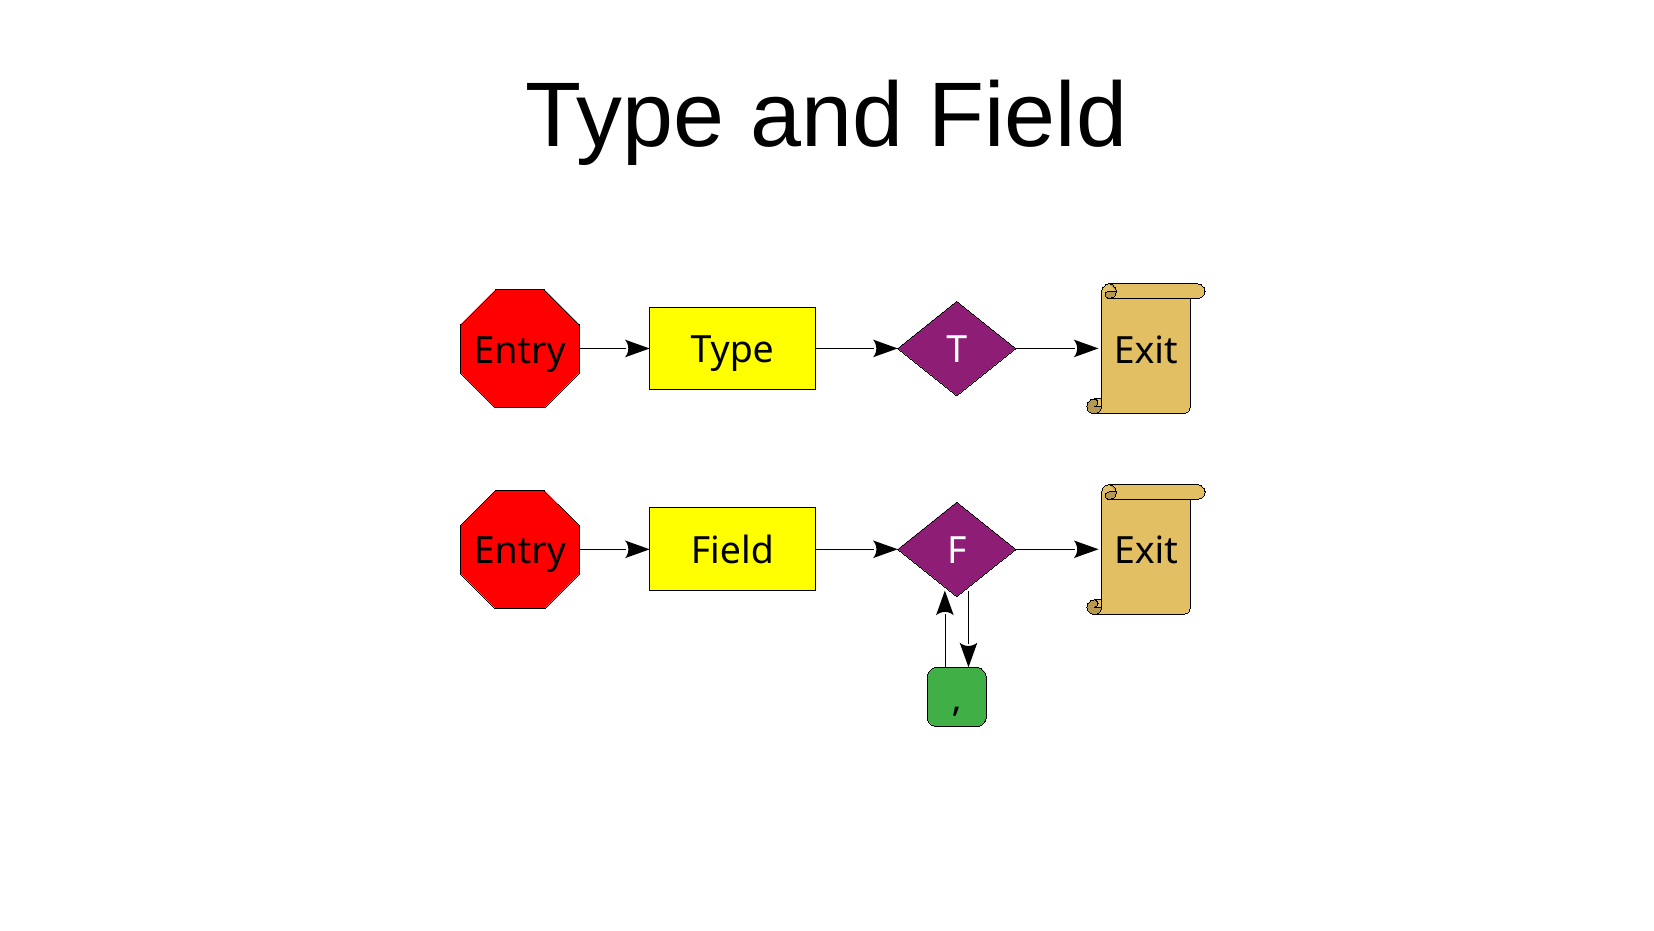

# Type and Field
Exit
Entry
T
Type
Exit
Entry
F
Field
,